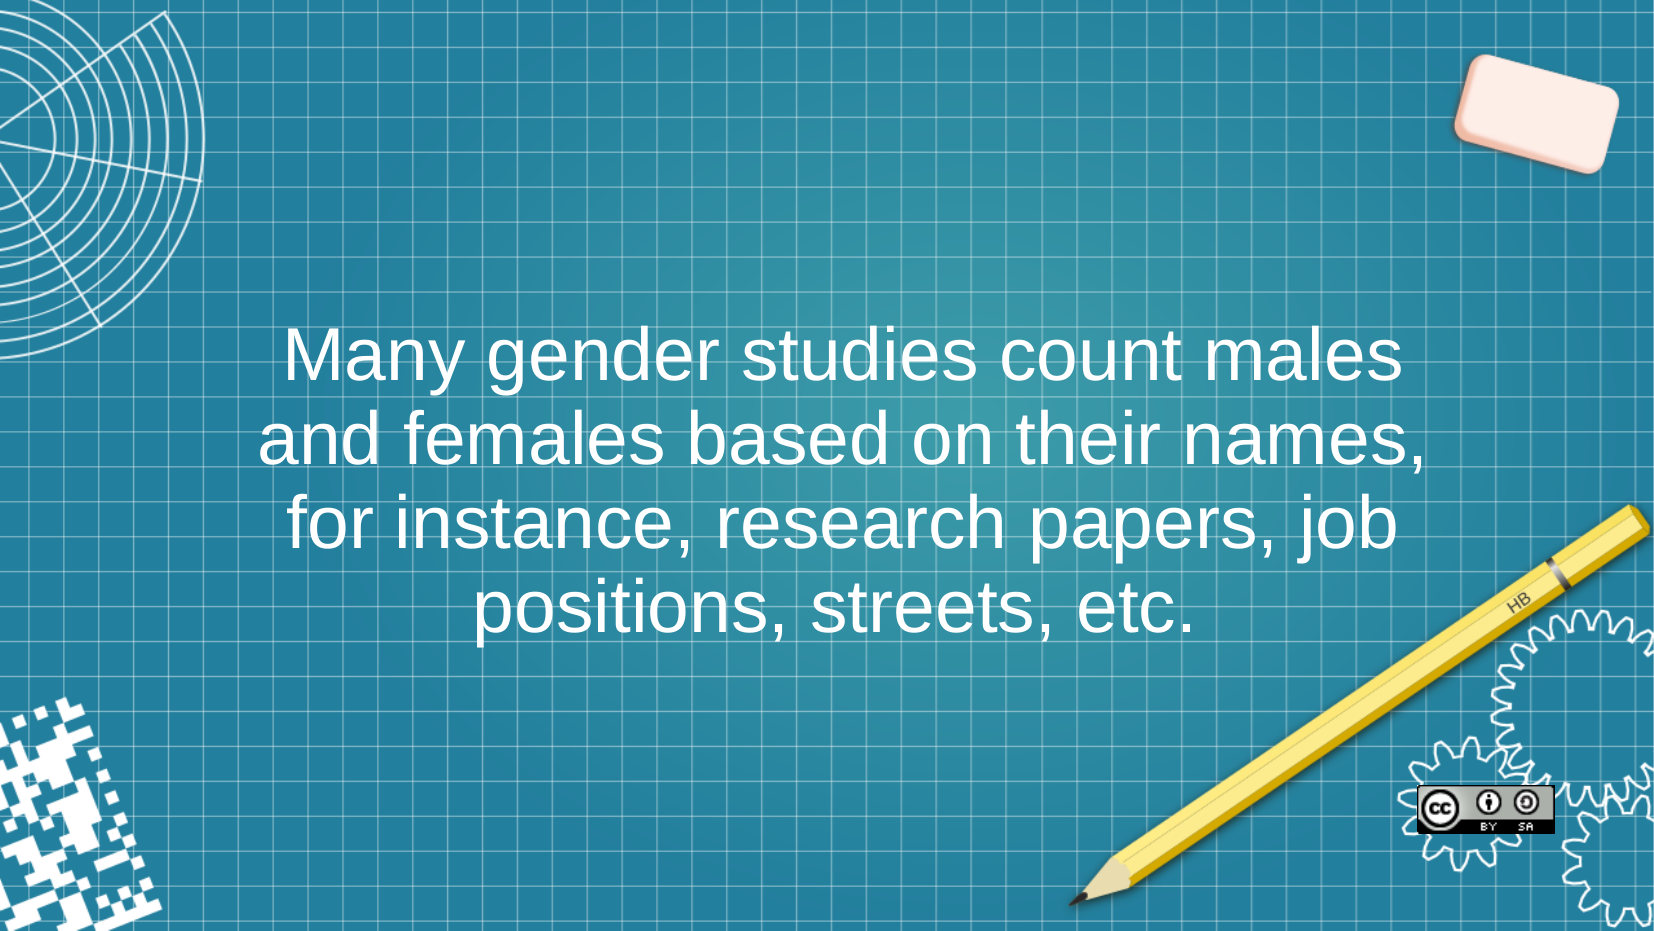

# Many gender studies count males and females based on their names, for instance, research papers, job positions, streets, etc.